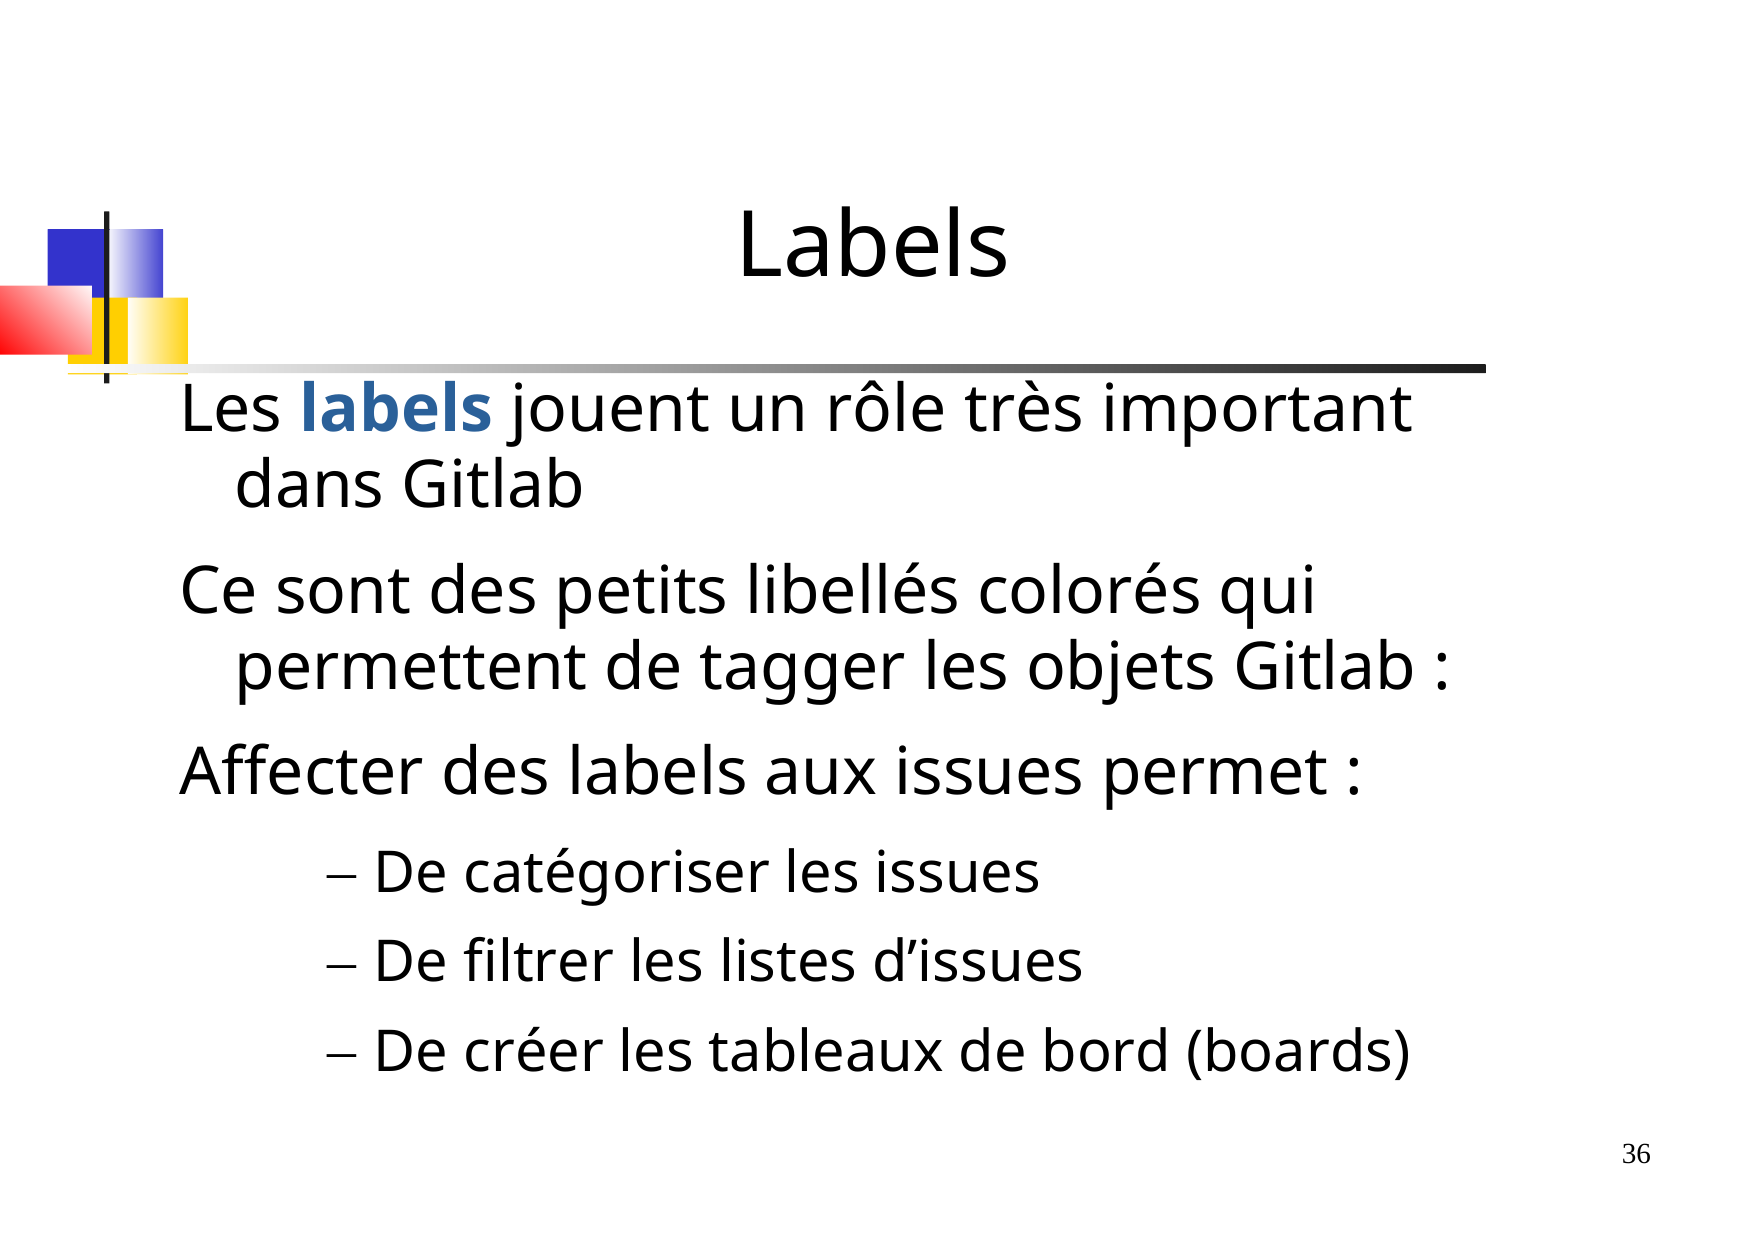

# Labels
Les labels jouent un rôle très important dans Gitlab
Ce sont des petits libellés colorés qui permettent de tagger les objets Gitlab :
Affecter des labels aux issues permet :
De catégoriser les issues
De filtrer les listes d’issues
De créer les tableaux de bord (boards)